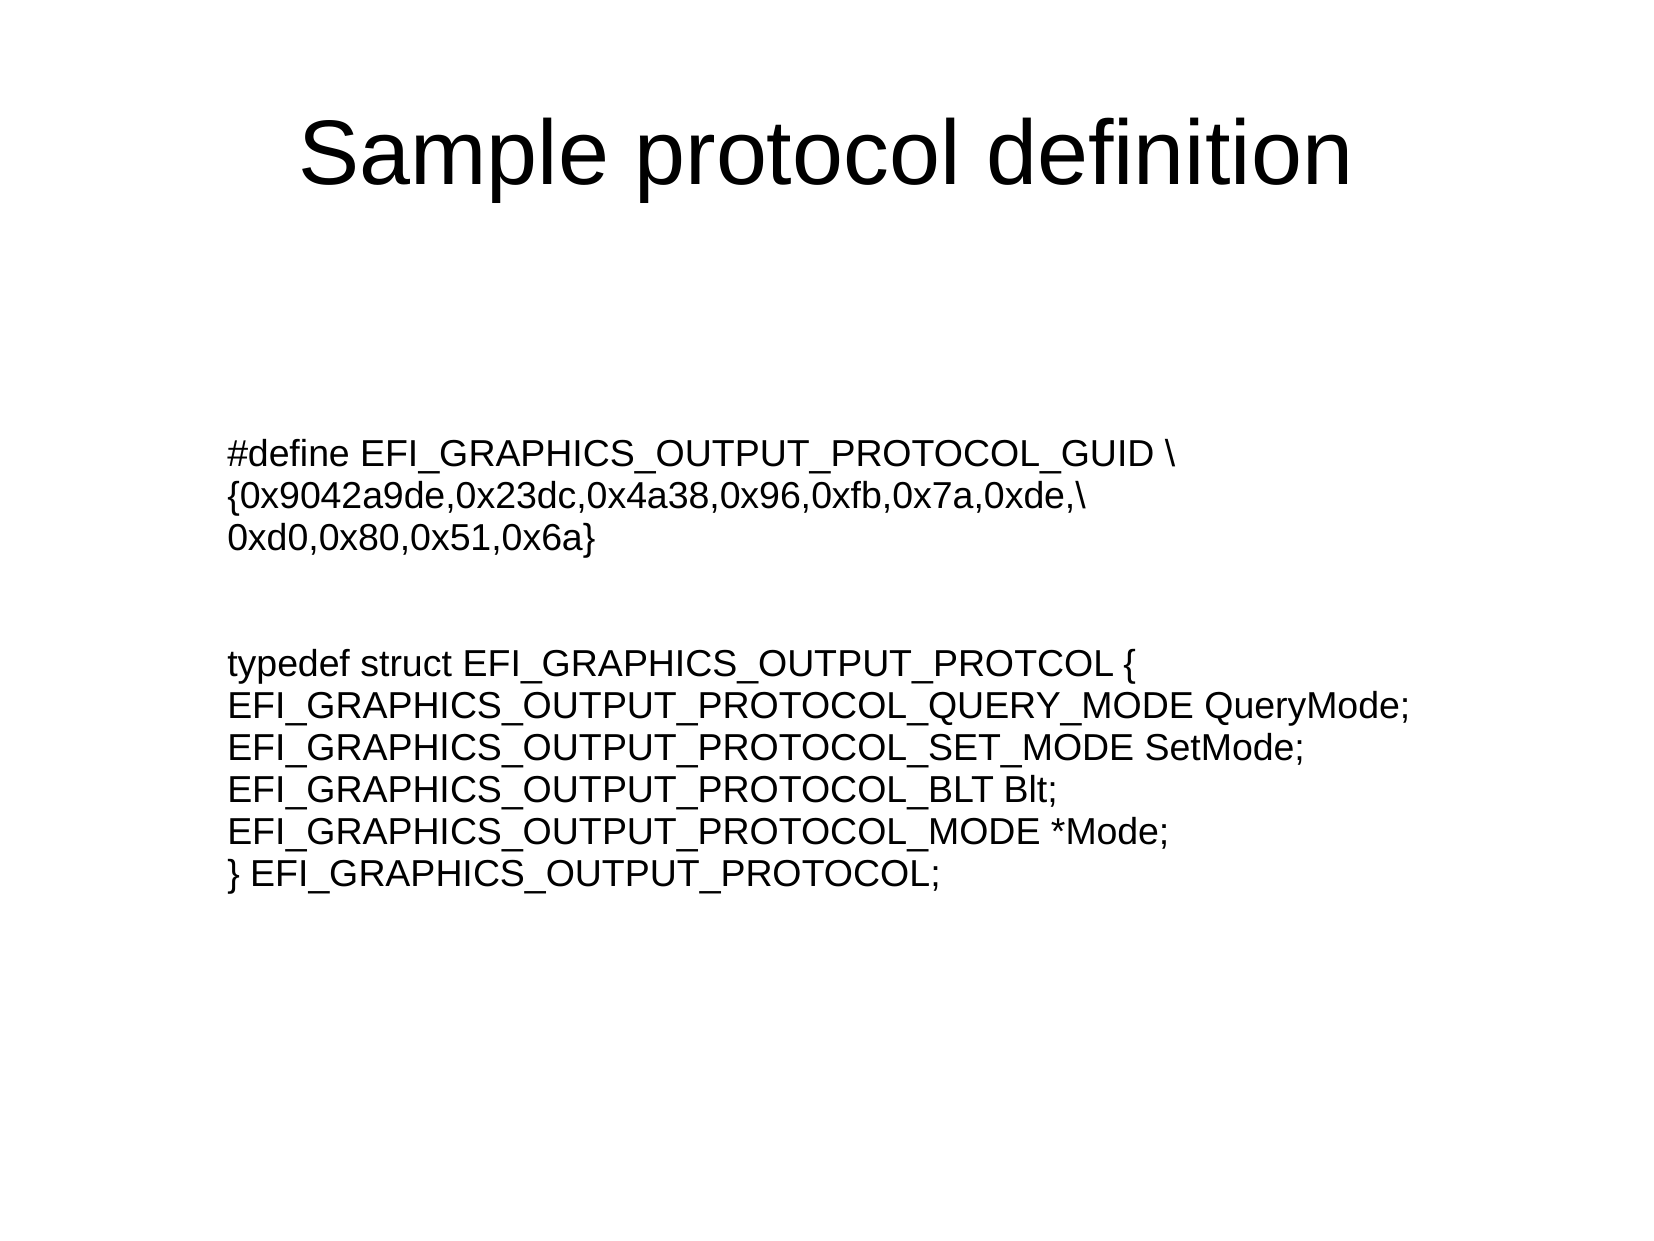

# Sample protocol definition
#define EFI_GRAPHICS_OUTPUT_PROTOCOL_GUID \
{0x9042a9de,0x23dc,0x4a38,0x96,0xfb,0x7a,0xde,\
0xd0,0x80,0x51,0x6a}
typedef struct EFI_GRAPHICS_OUTPUT_PROTCOL {
EFI_GRAPHICS_OUTPUT_PROTOCOL_QUERY_MODE QueryMode;
EFI_GRAPHICS_OUTPUT_PROTOCOL_SET_MODE SetMode;
EFI_GRAPHICS_OUTPUT_PROTOCOL_BLT Blt;
EFI_GRAPHICS_OUTPUT_PROTOCOL_MODE *Mode;
} EFI_GRAPHICS_OUTPUT_PROTOCOL;